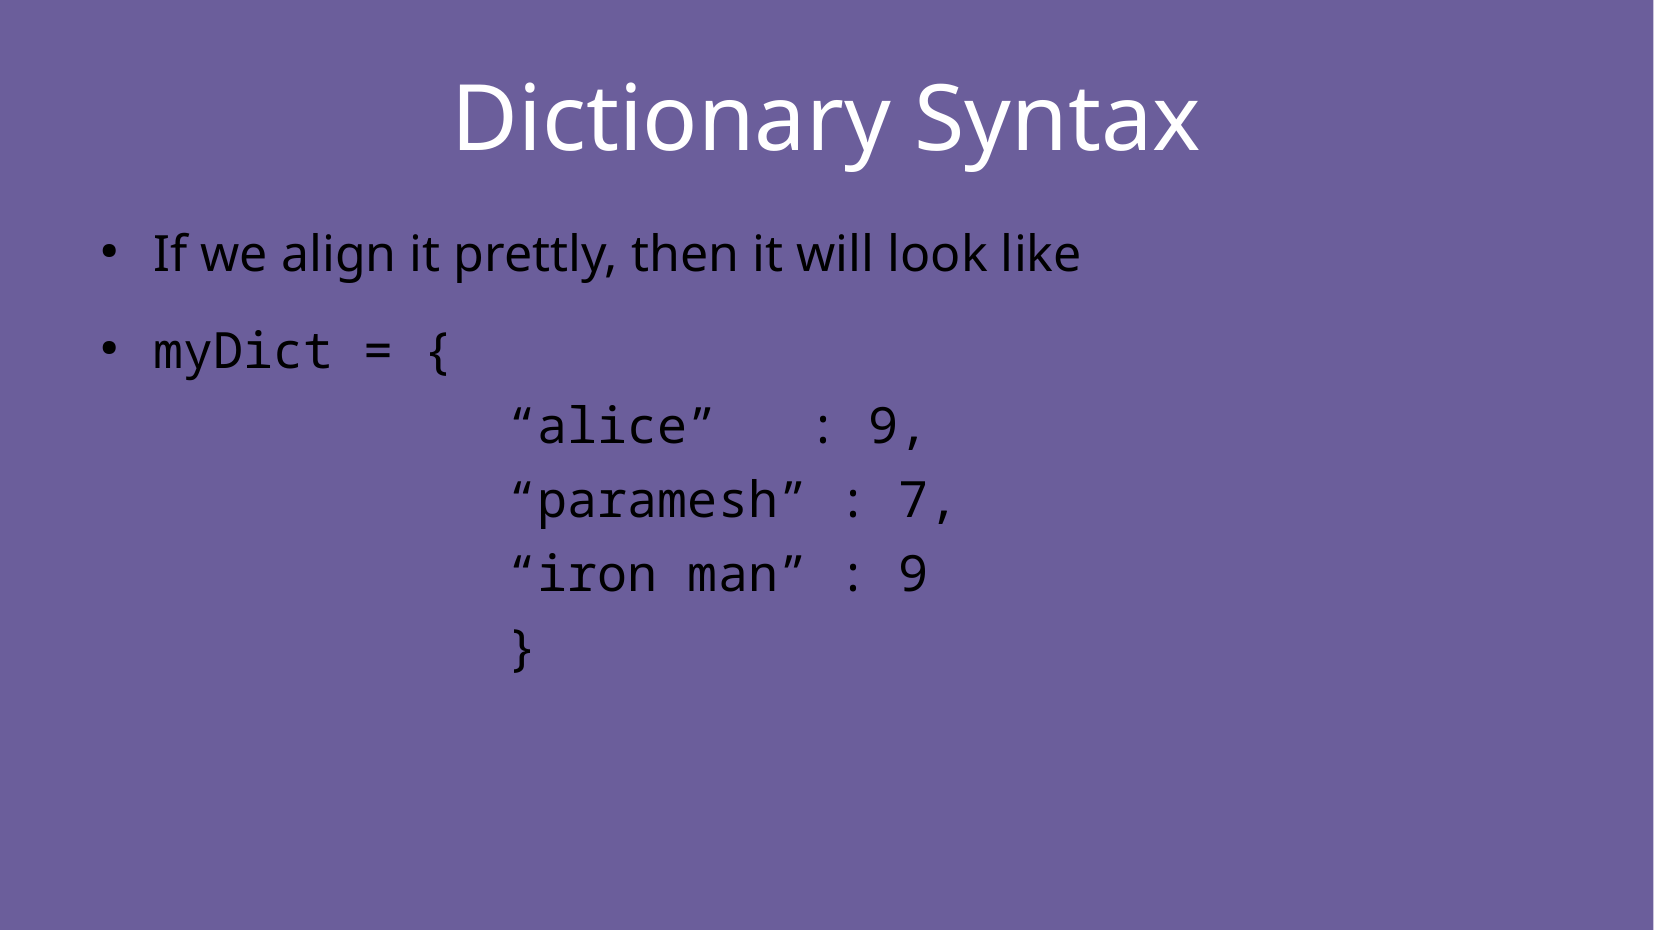

# Dictionary Syntax
If we align it prettly, then it will look like
myDict = {
“alice” : 9,
“paramesh” : 7,
“iron man” : 9
}